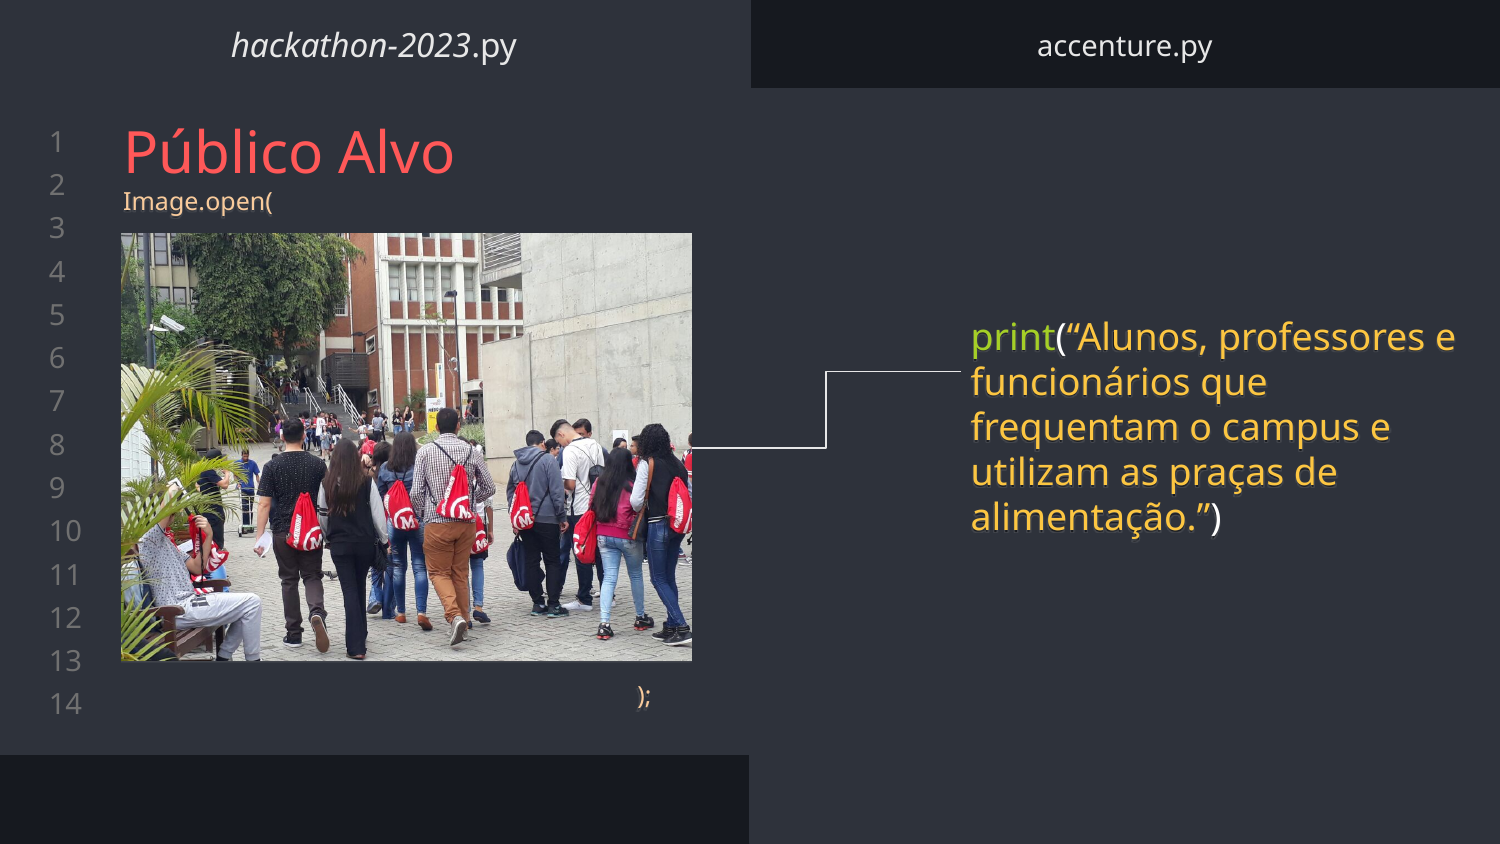

hackathon-2023.py
accenture.py
# Público Alvo
print(“Alunos, professores e funcionários que frequentam o campus e utilizam as praças de alimentação.”)
Image.open(
 );
25%